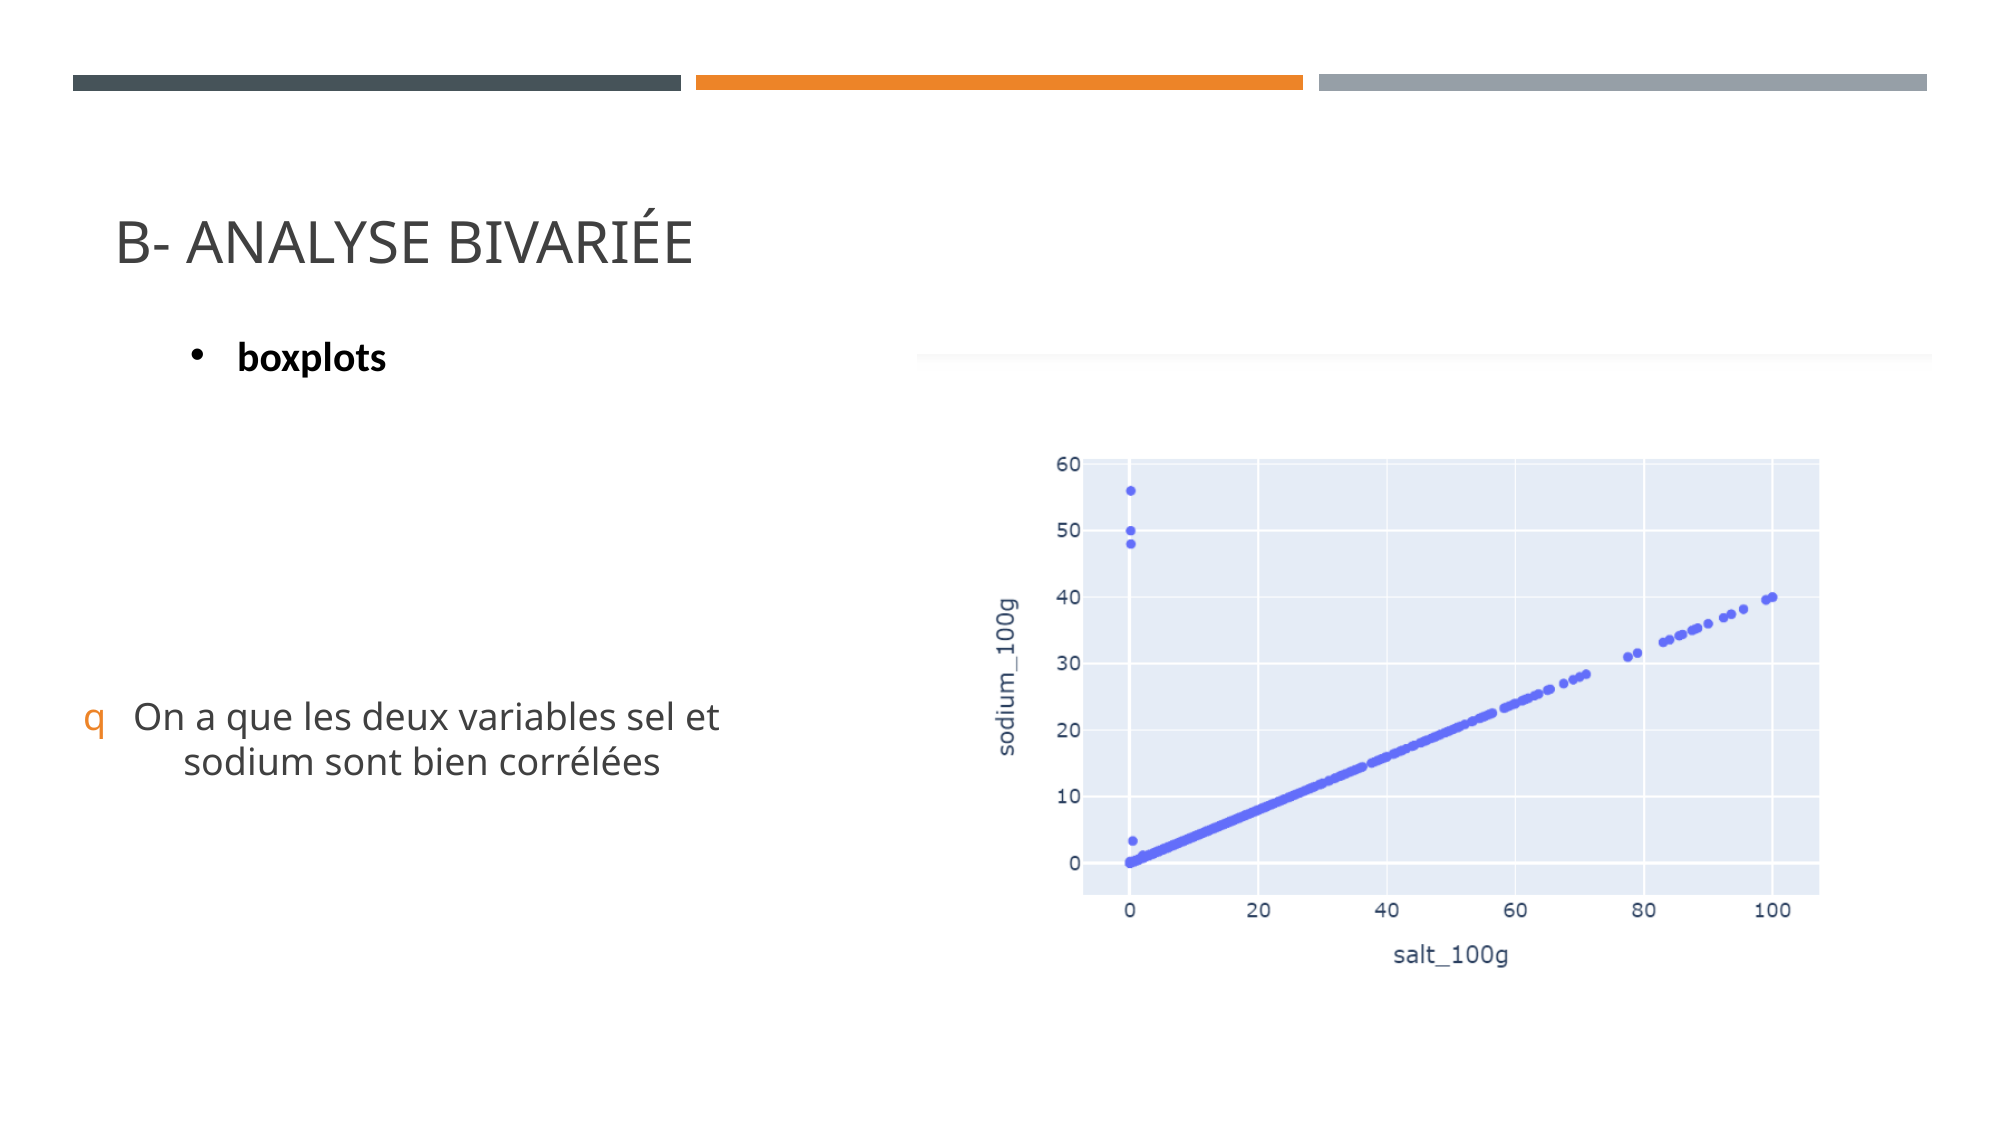

# B- Analyse BIVARIée
boxplots
On a que les deux variables sel et sodium sont bien corrélées